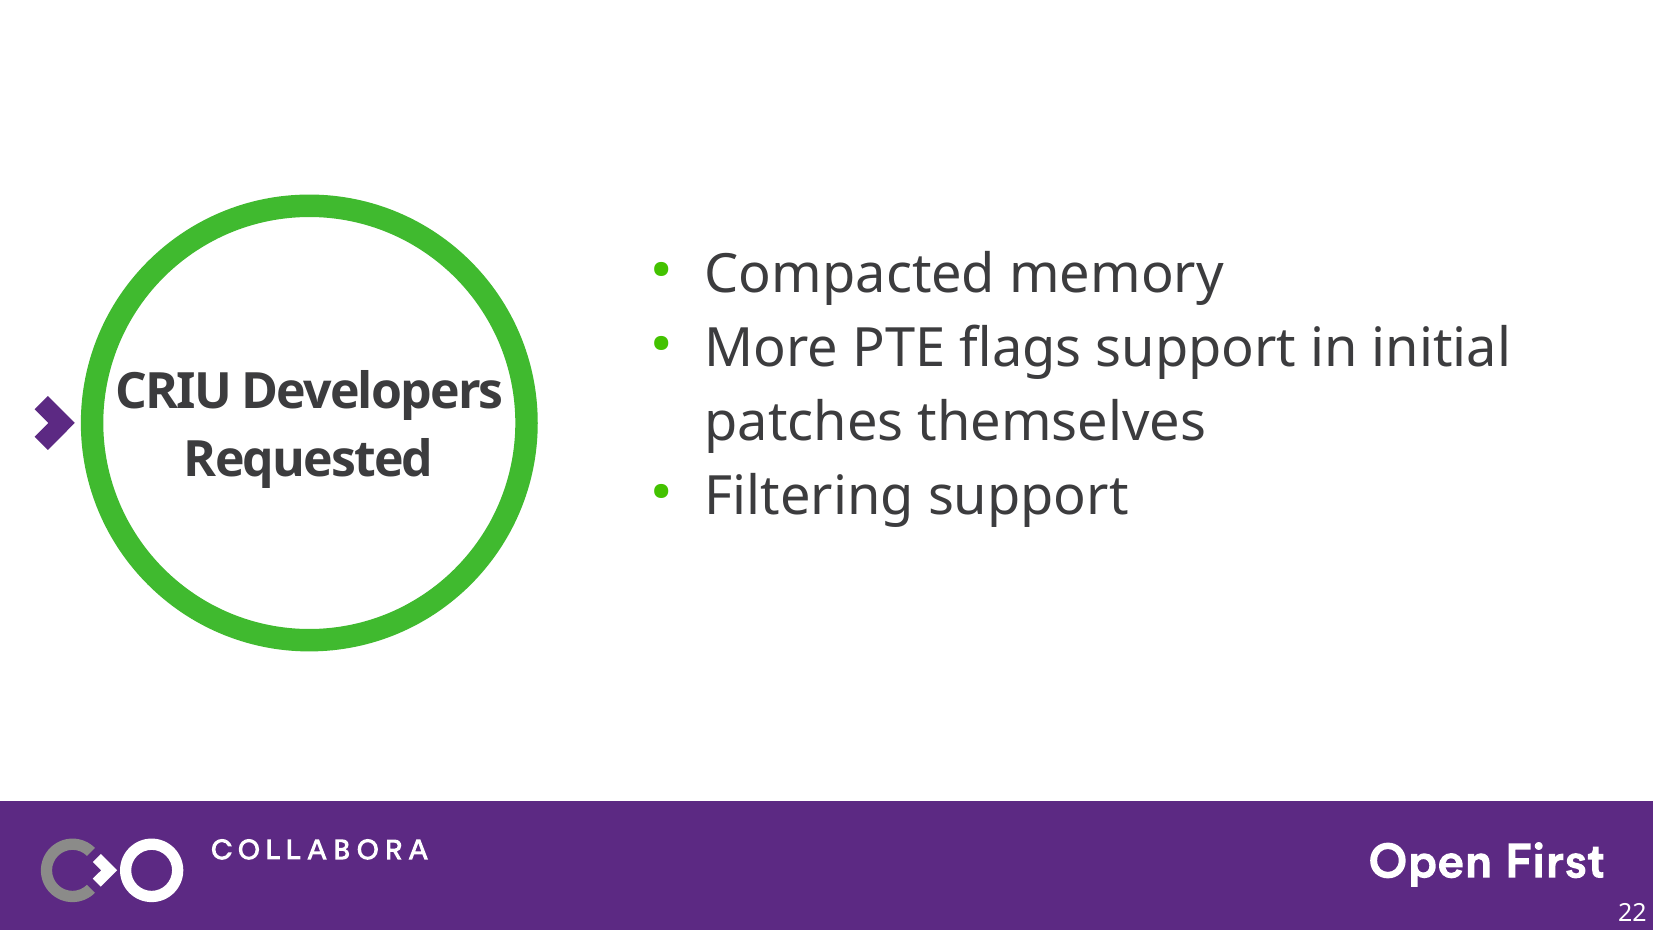

Compacted memory
More PTE flags support in initial patches themselves
Filtering support
# CRIU Developers Requested